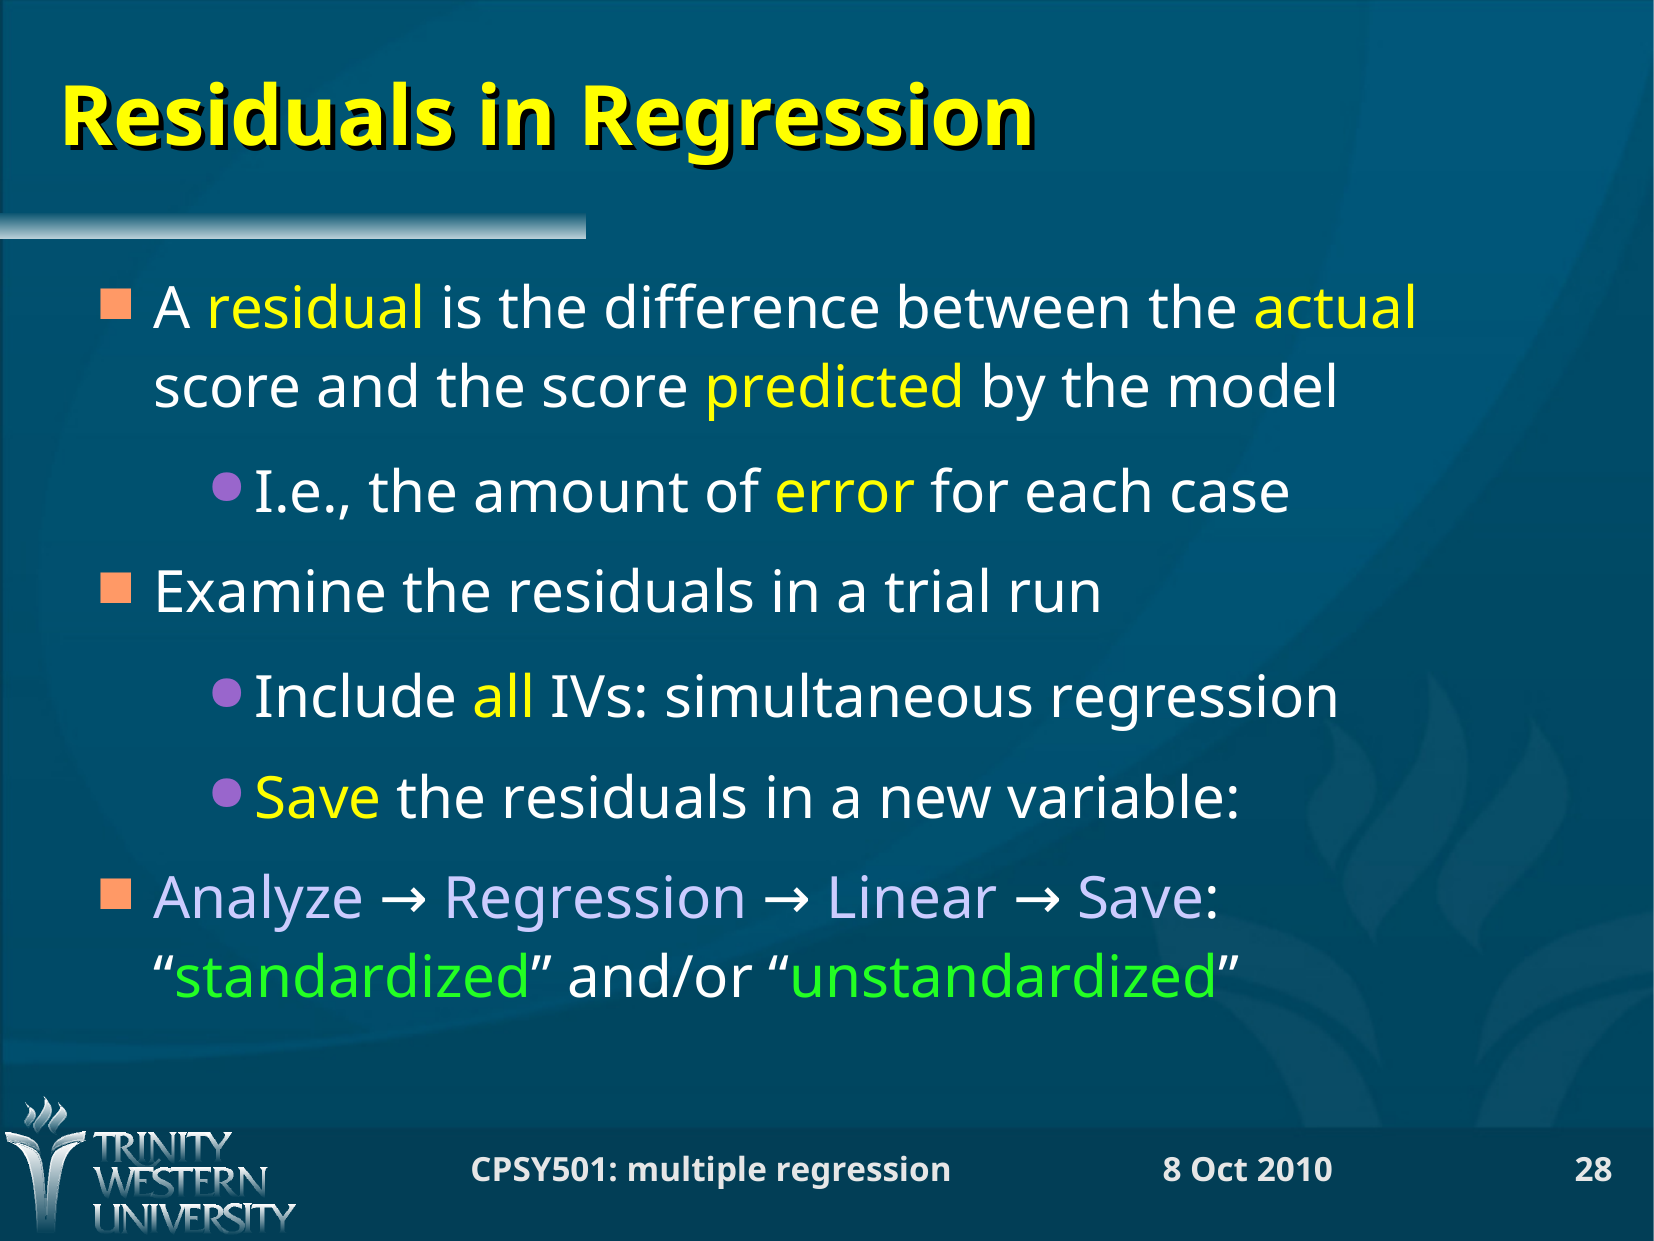

# Residuals in Regression
A residual is the difference between the actual score and the score predicted by the model
I.e., the amount of error for each case
Examine the residuals in a trial run
Include all IVs: simultaneous regression
Save the residuals in a new variable:
Analyze → Regression → Linear → Save: “standardized” and/or “unstandardized”
CPSY501: multiple regression
8 Oct 2010
28